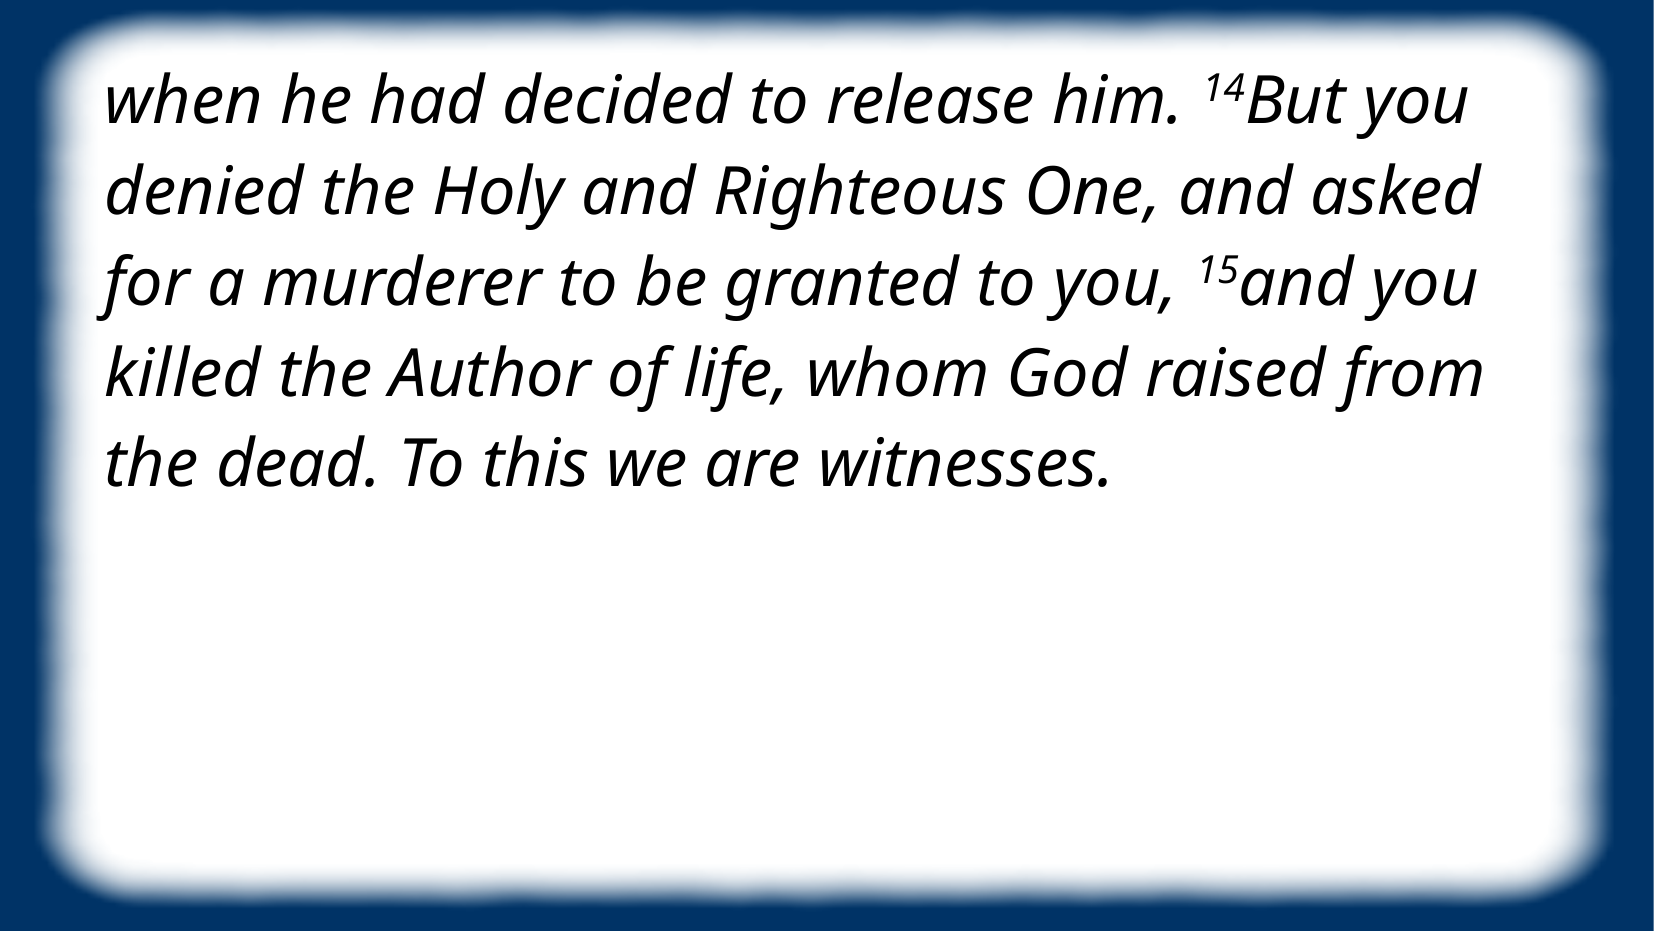

when he had decided to release him. 14But you denied the Holy and Righteous One, and asked for a murderer to be granted to you, 15and you killed the Author of life, whom God raised from the dead. To this we are witnesses.